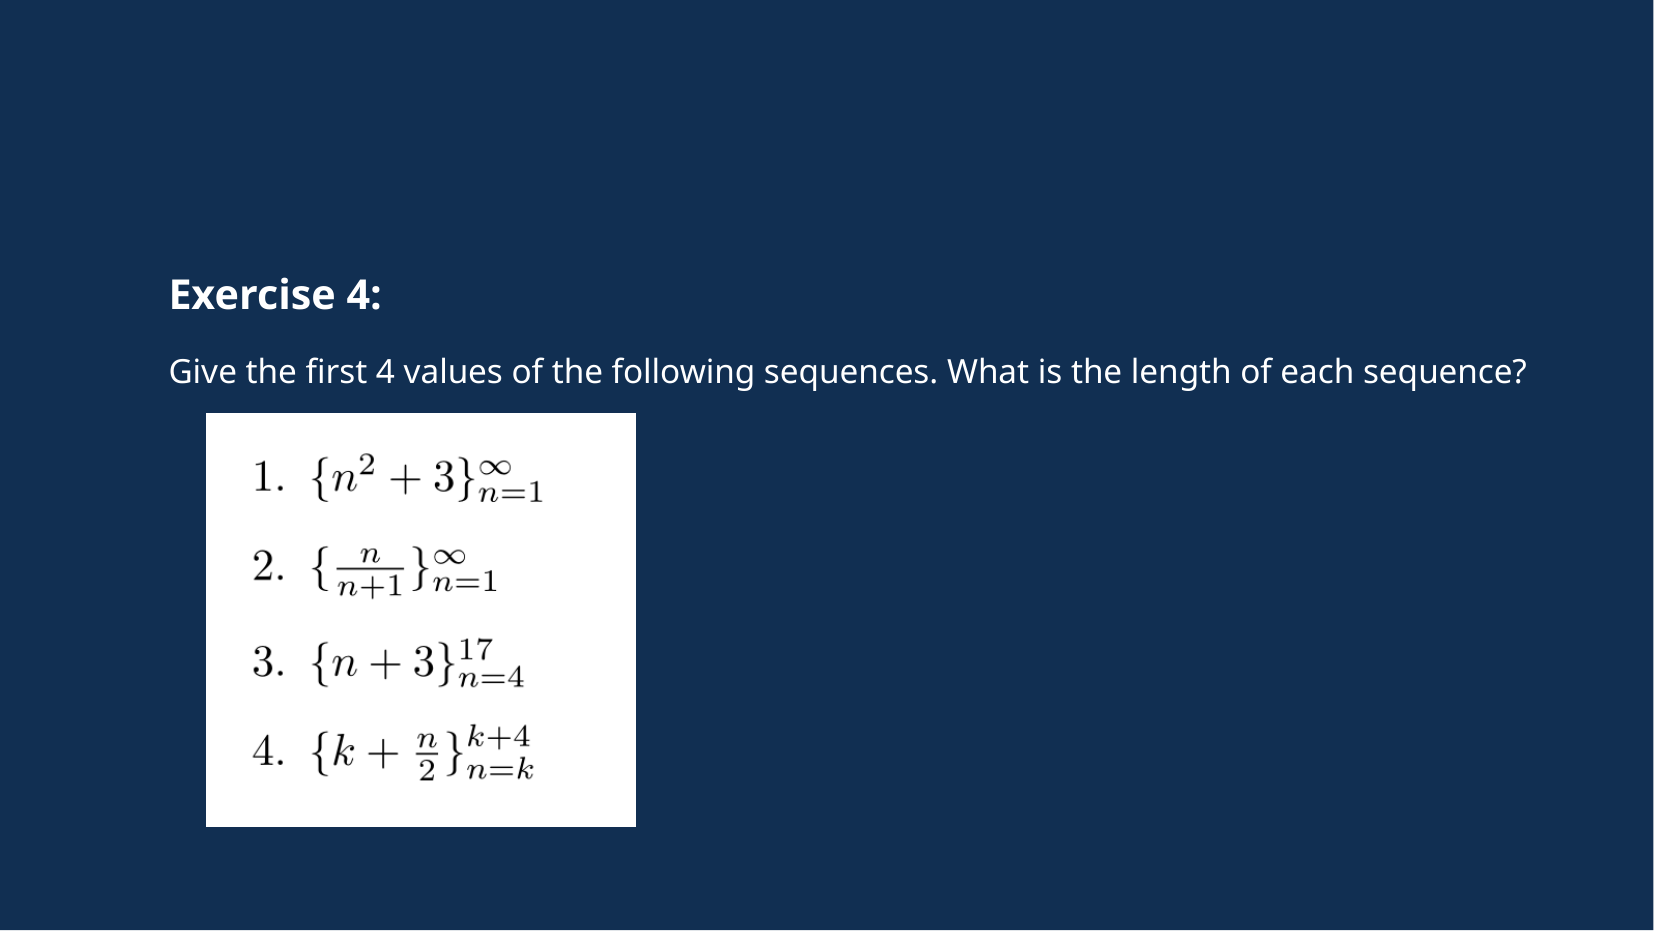

# Exercise 4:
Give the first 4 values of the following sequences. What is the length of each sequence?